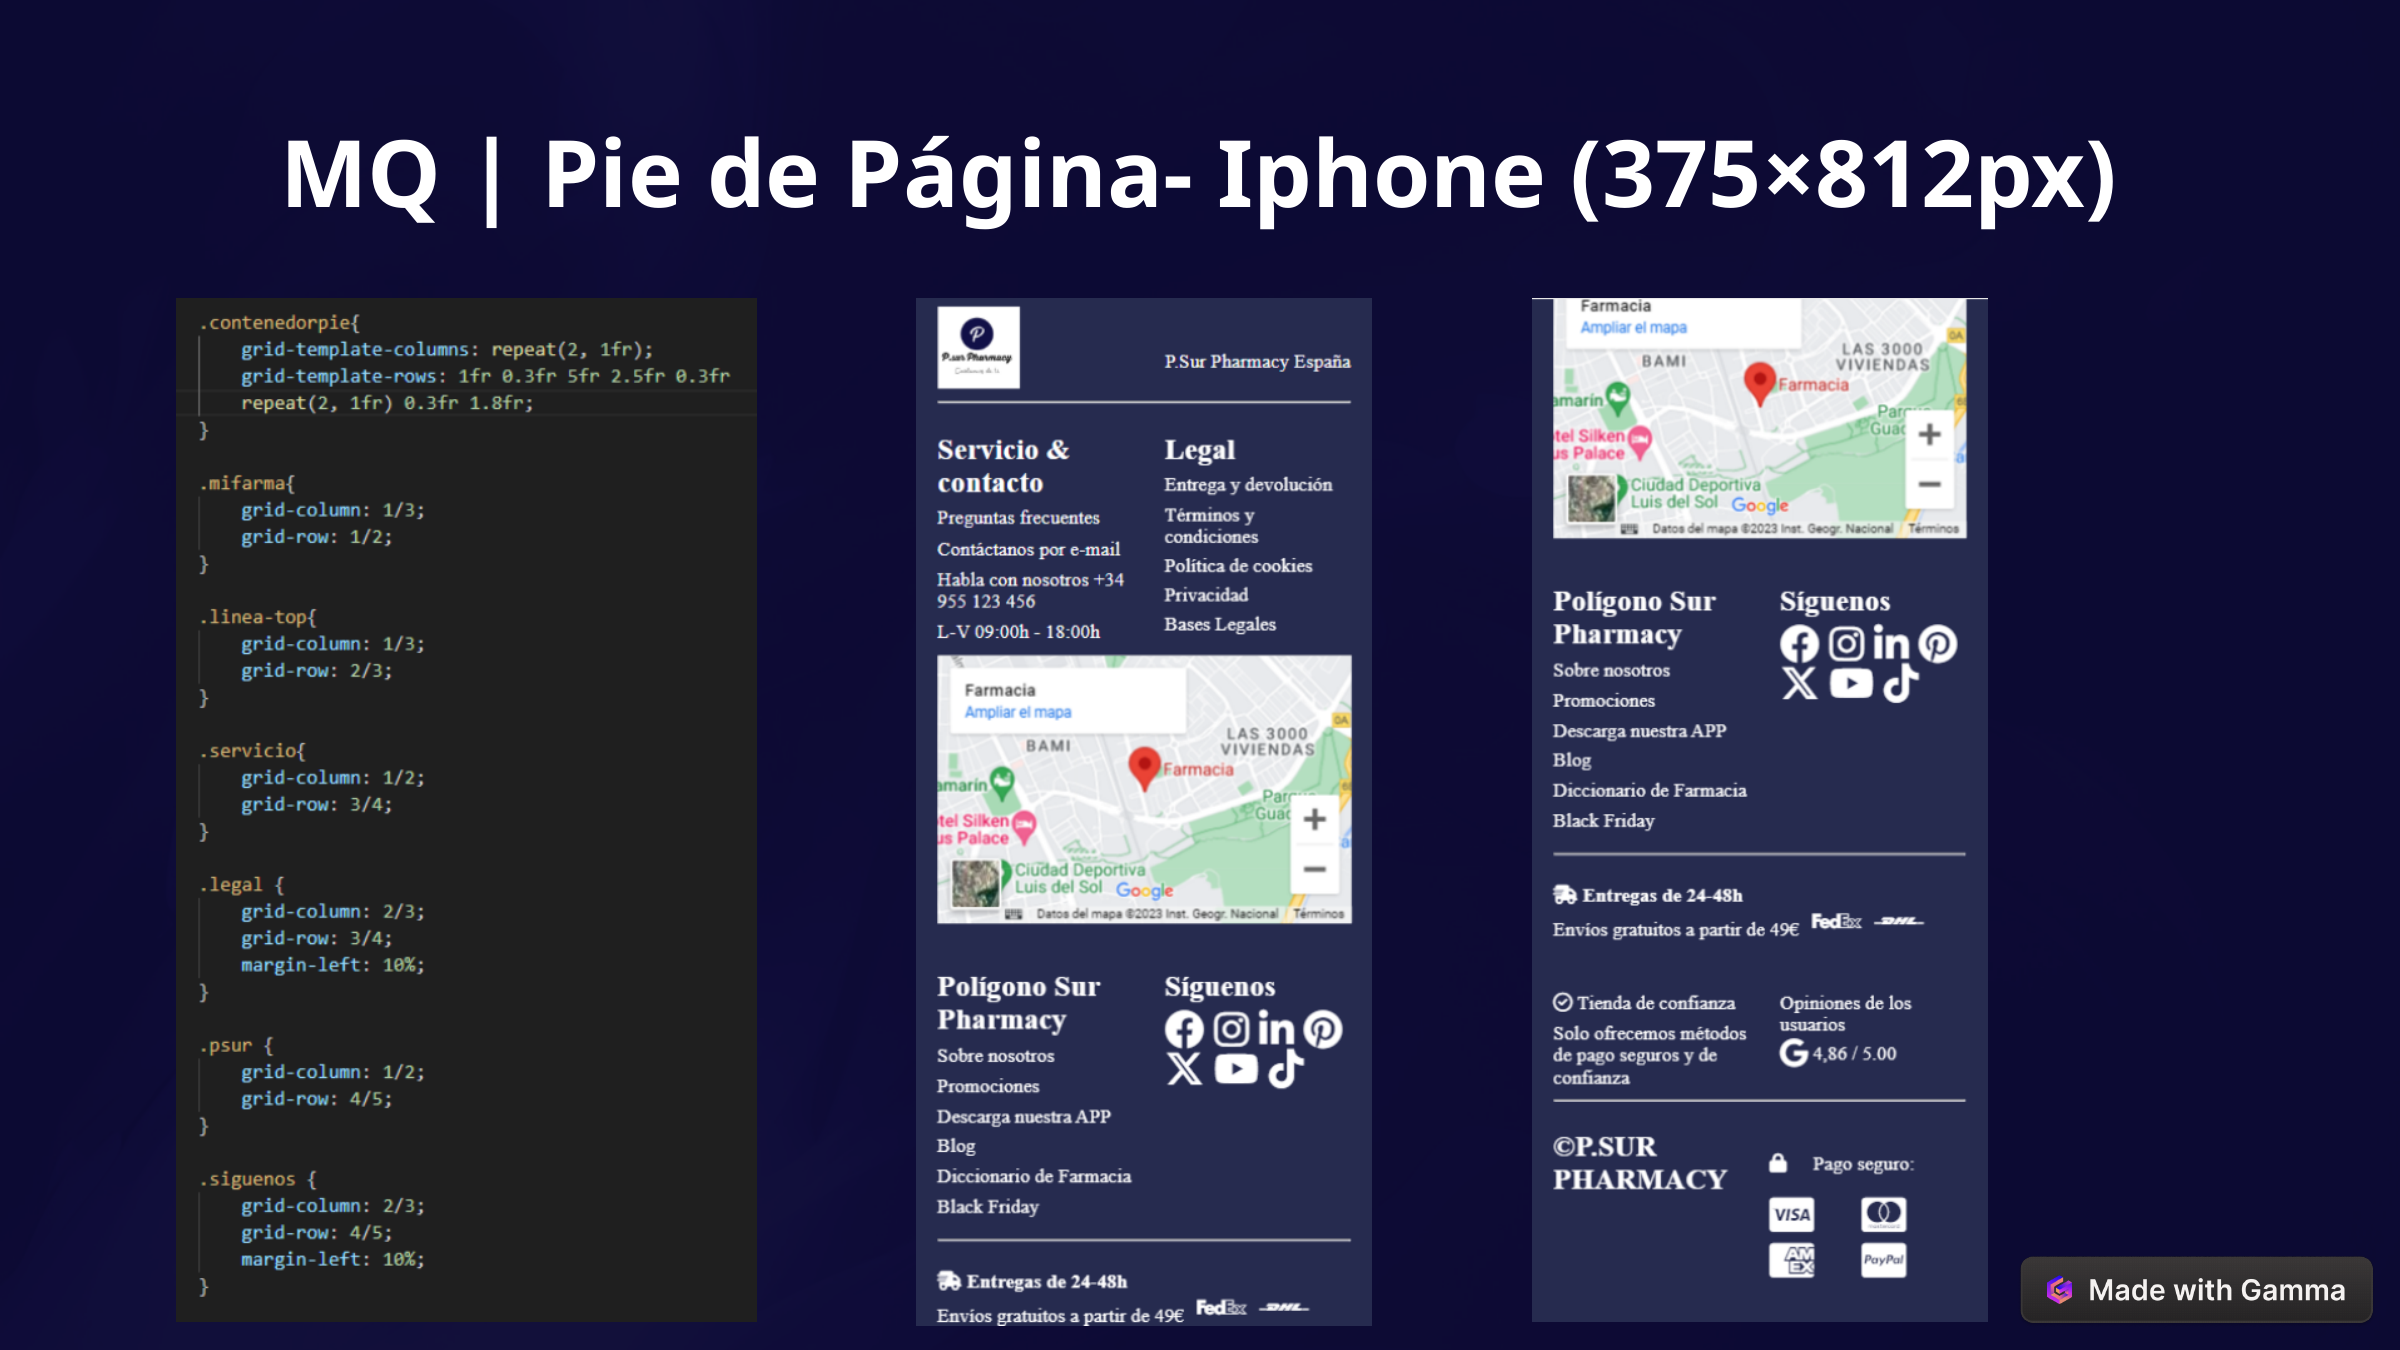

MQ | Pie de Página- Iphone (375×812px)